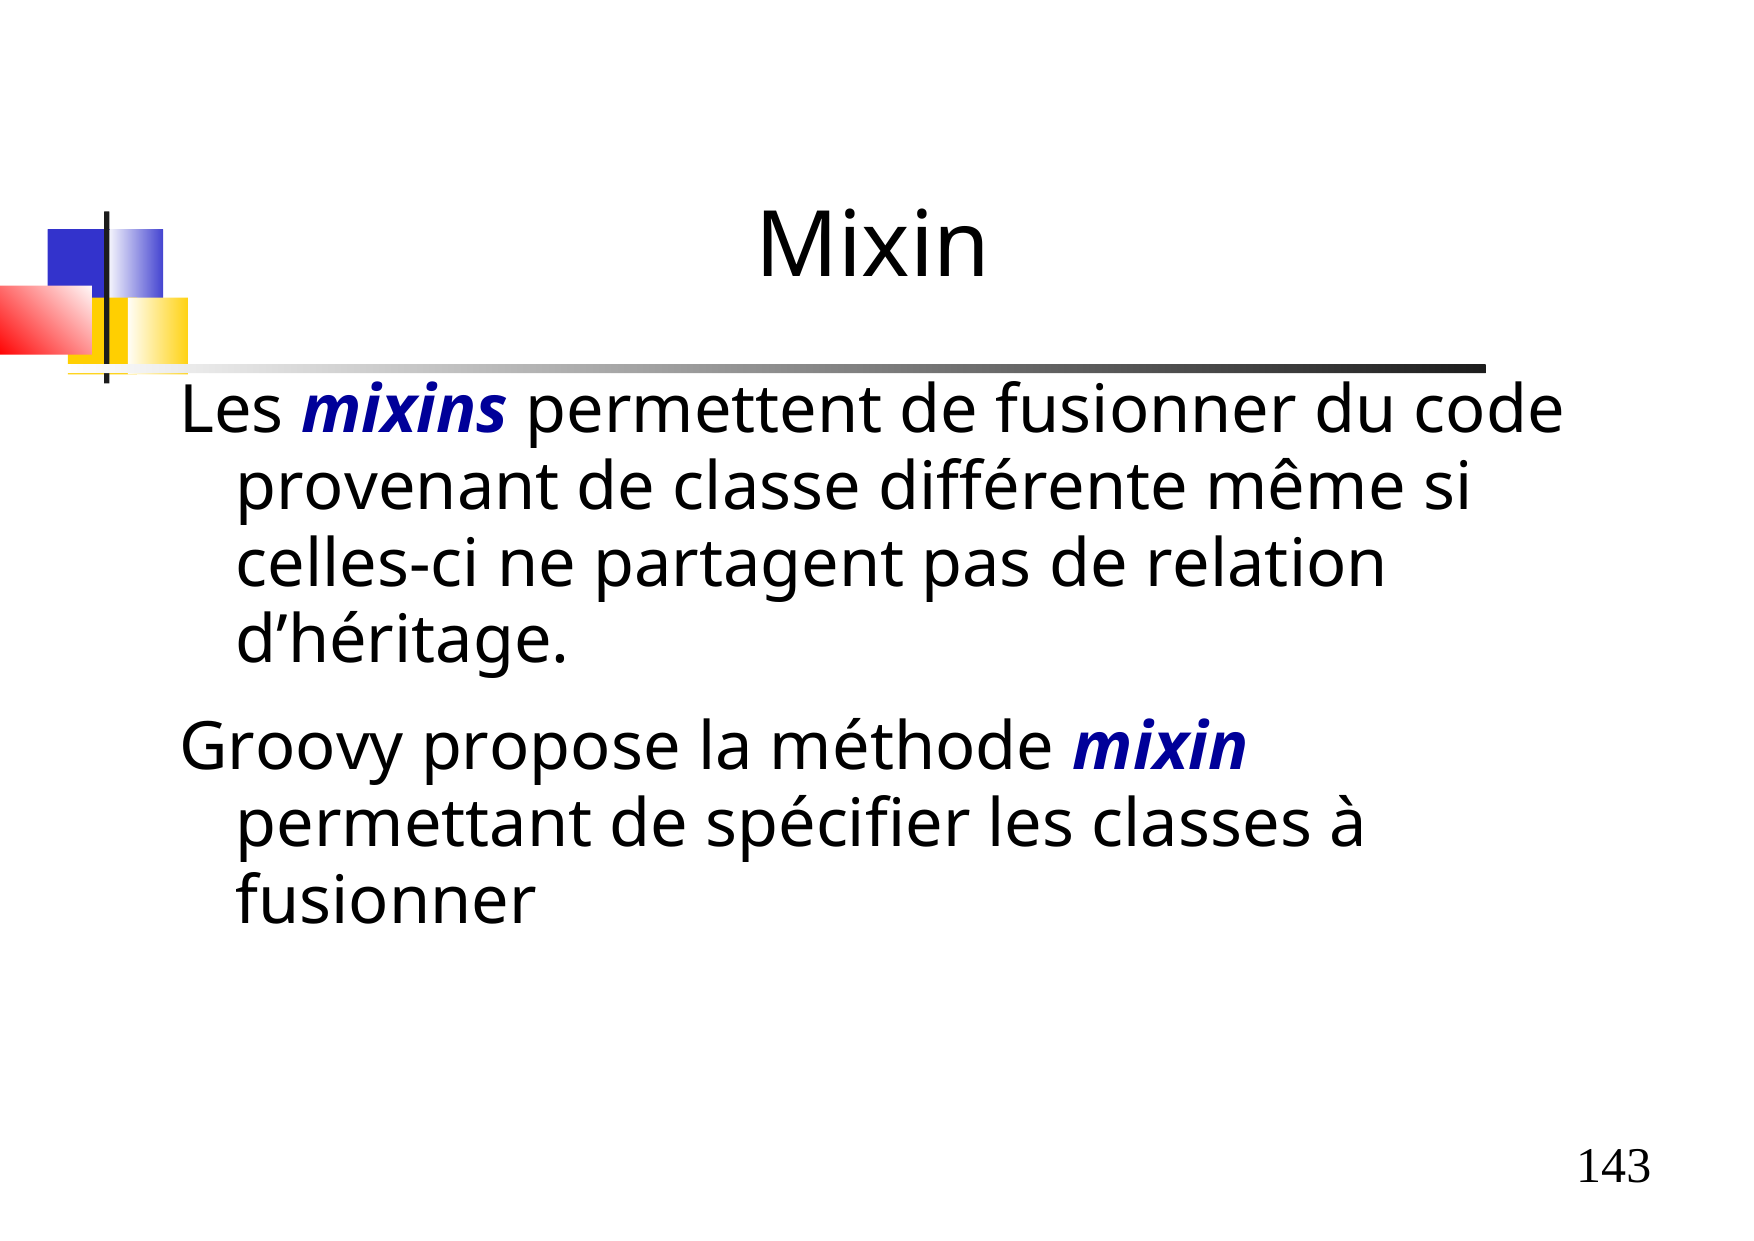

# Mixin
Les mixins permettent de fusionner du code provenant de classe différente même si celles-ci ne partagent pas de relation d’héritage.
Groovy propose la méthode mixin permettant de spécifier les classes à fusionner